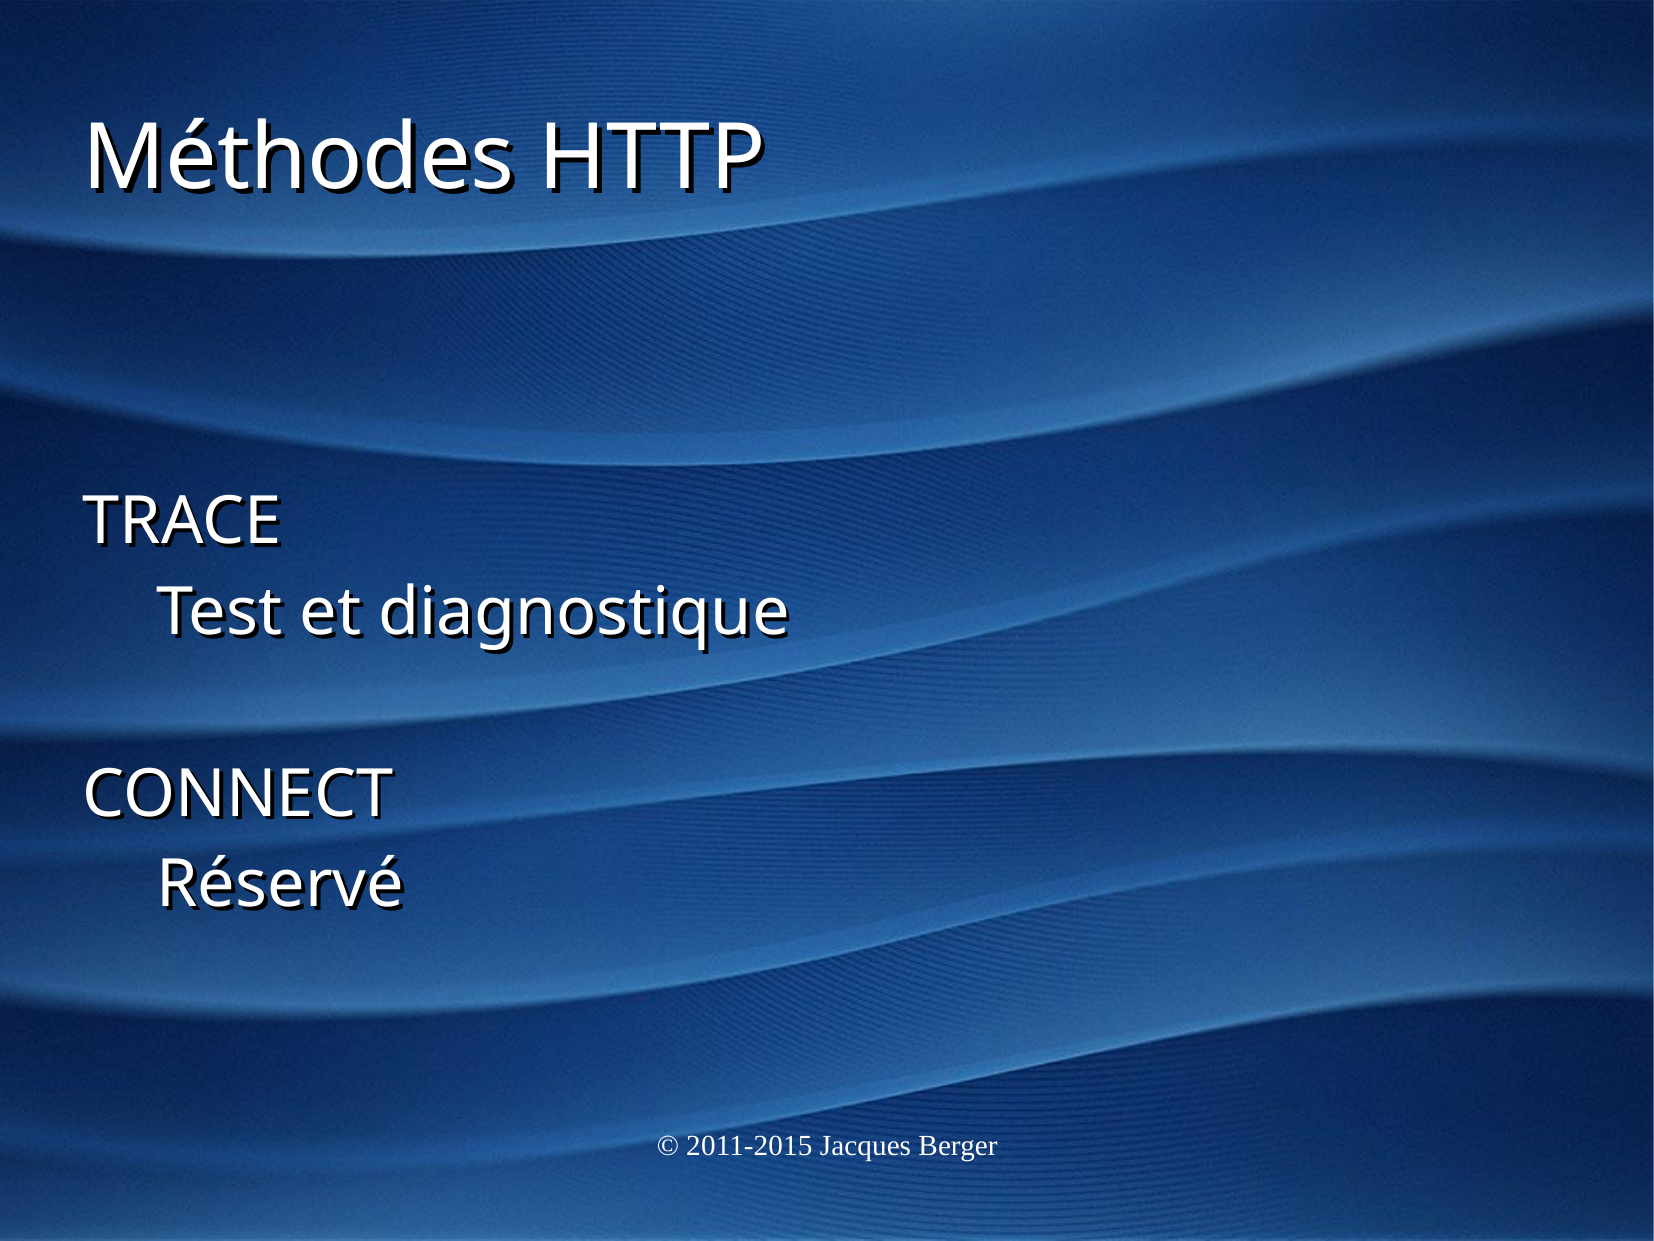

# Méthodes HTTP
TRACE
	Test et diagnostique
CONNECT
	Réservé
© 2011-2015 Jacques Berger